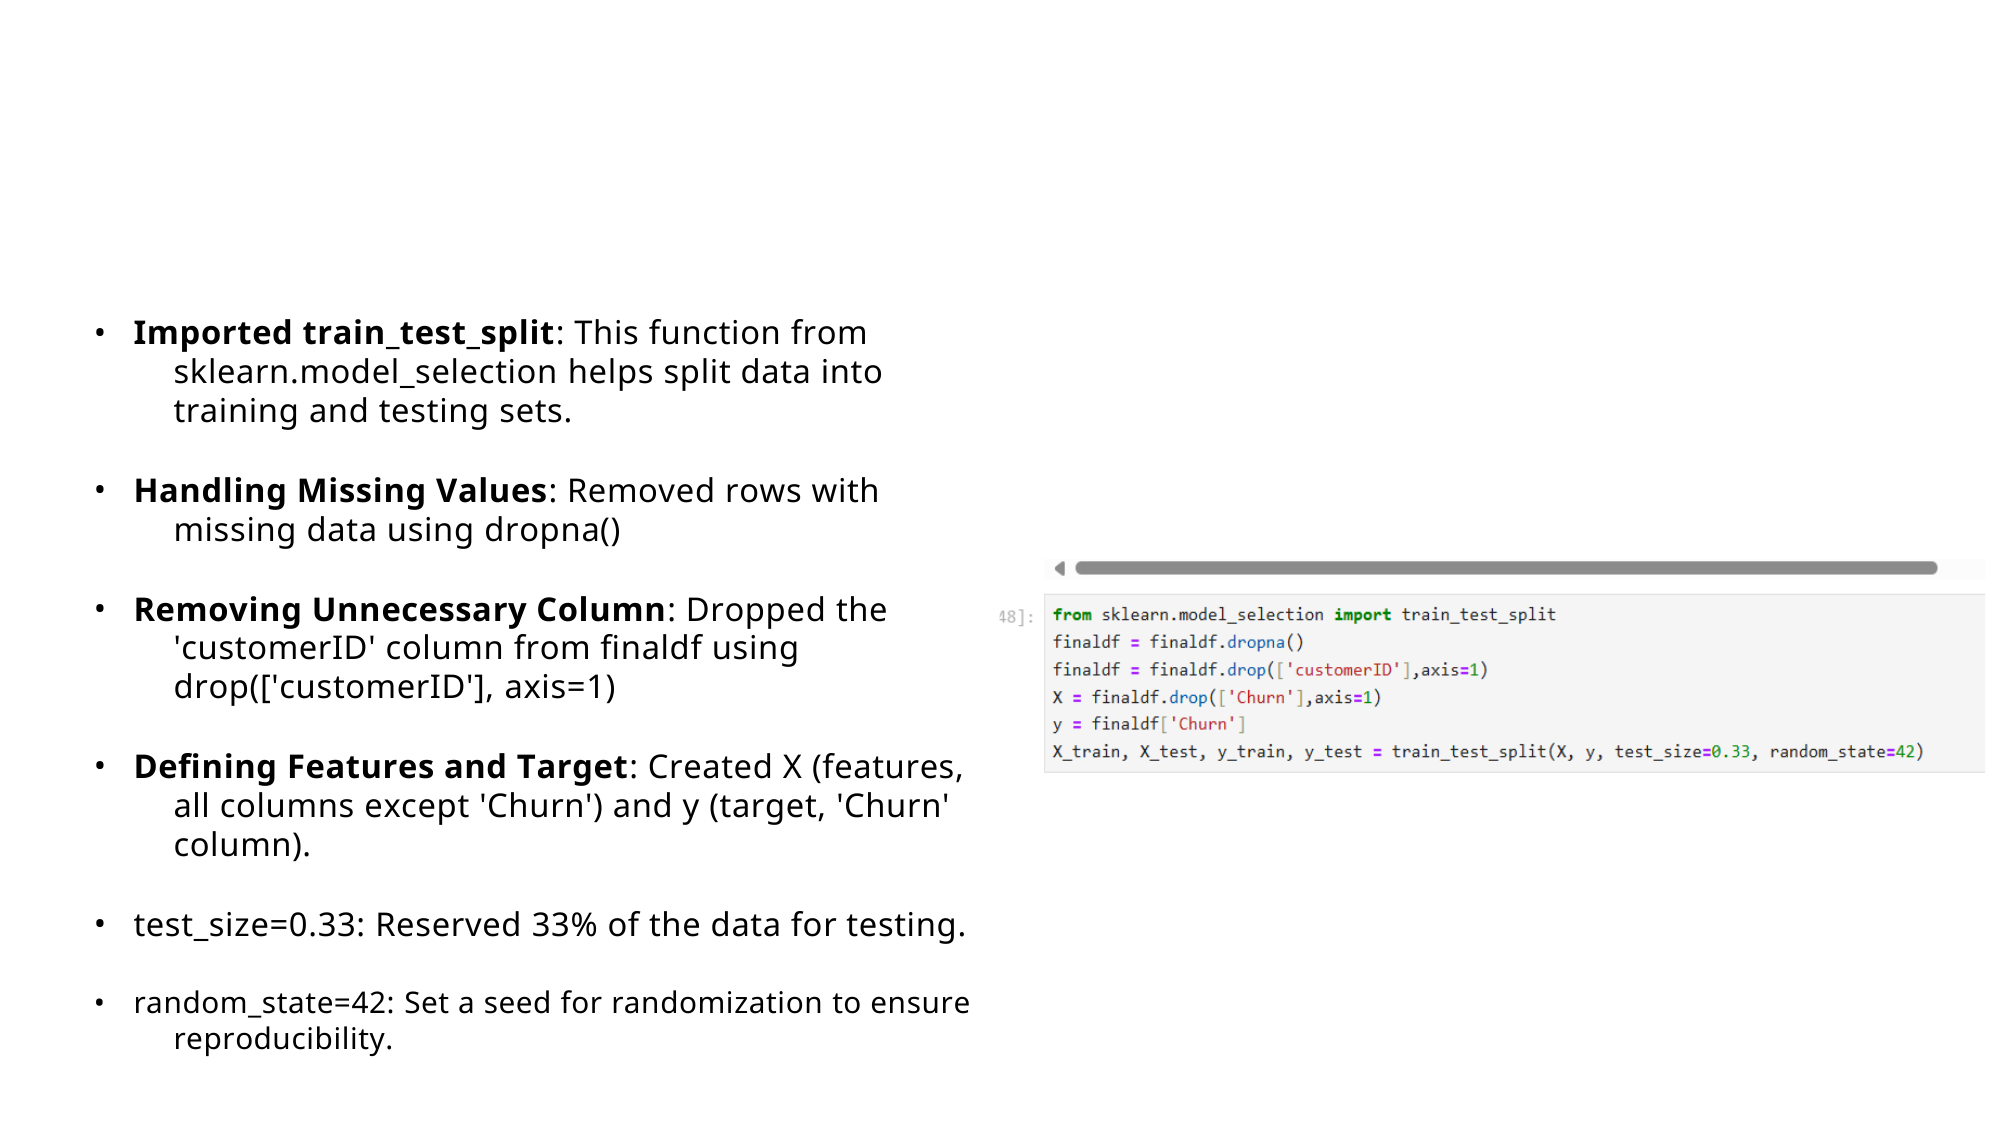

Model Training
splitting the dataset
Imported train_test_split: This function from sklearn.model_selection helps split data into training and testing sets.
Handling Missing Values: Removed rows with missing data using dropna()
Removing Unnecessary Column: Dropped the 'customerID' column from finaldf using drop(['customerID'], axis=1)
Defining Features and Target: Created X (features, all columns except 'Churn') and y (target, 'Churn' column).
test_size=0.33: Reserved 33% of the data for testing.
random_state=42: Set a seed for randomization to ensure reproducibility.